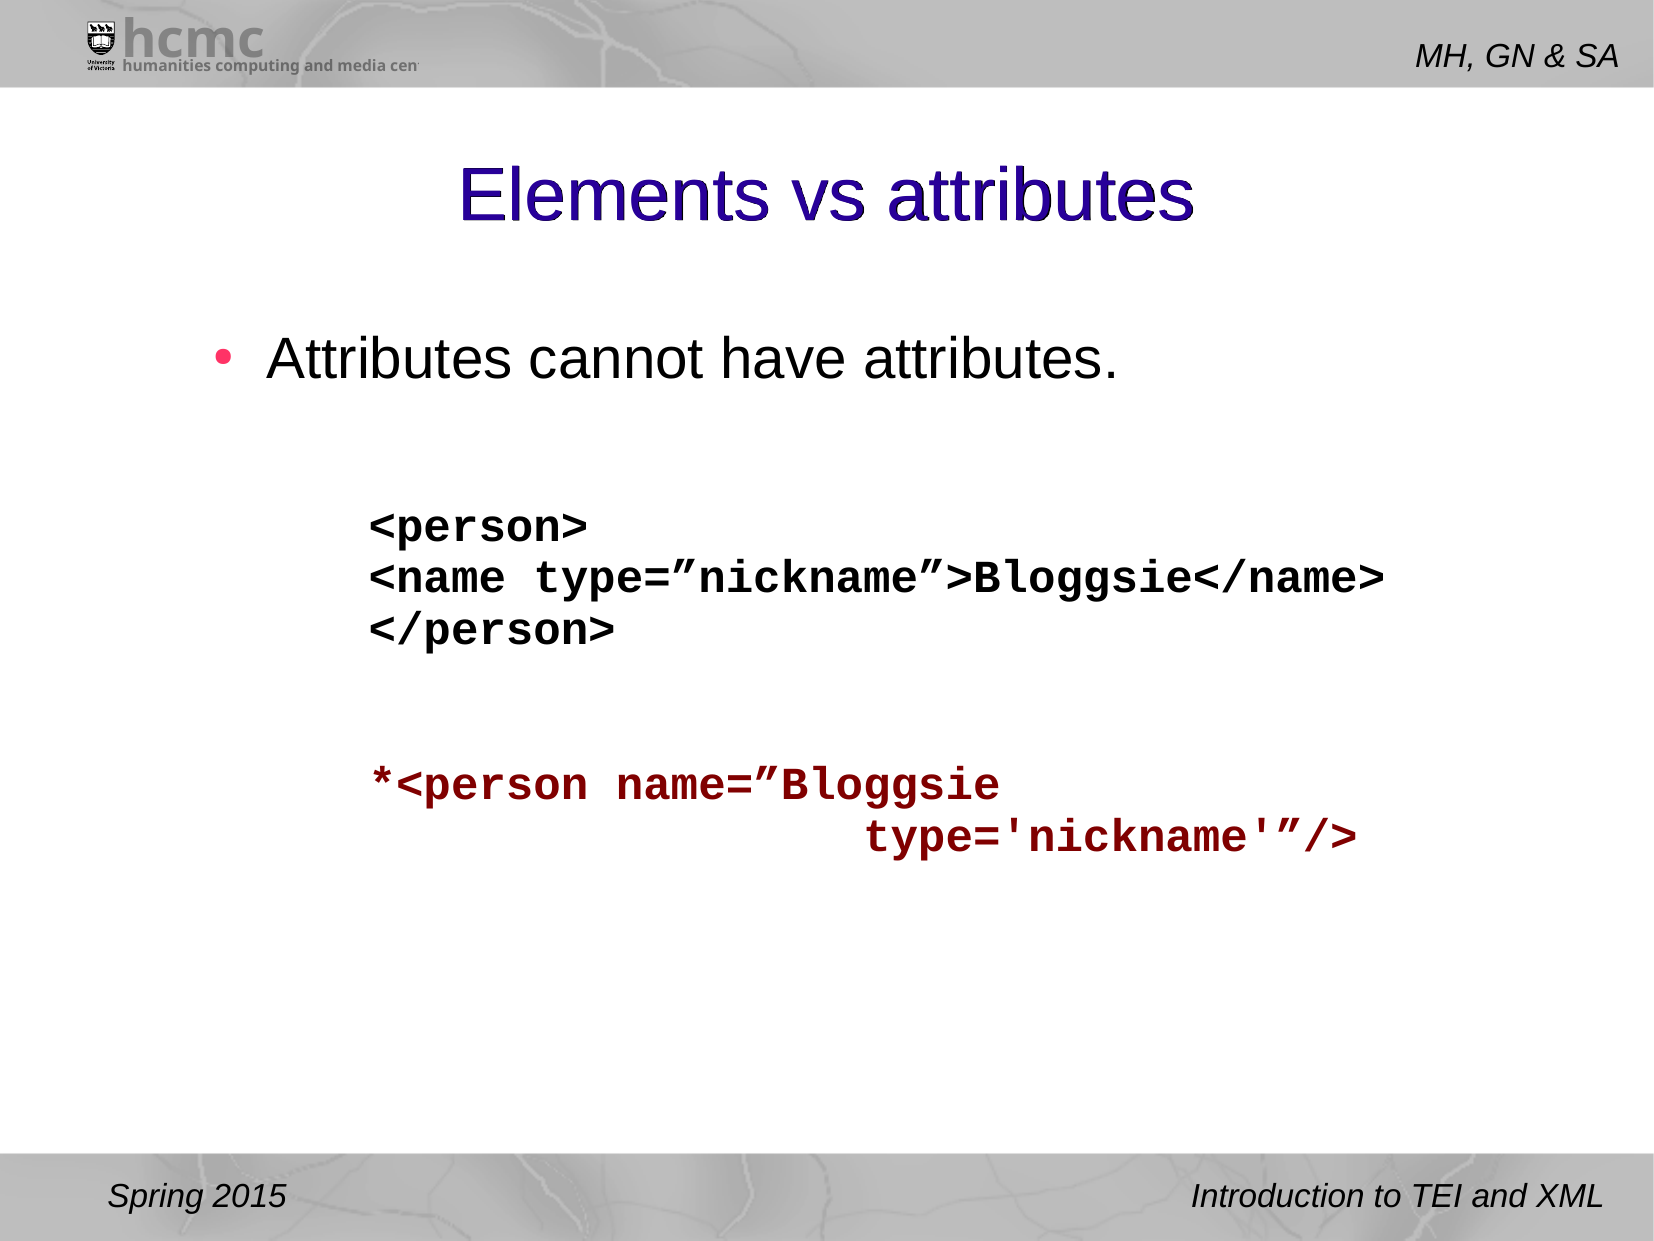

# Elements vs attributes
Attributes cannot have attributes.
<person>
<name type=”nickname”>Bloggsie</name>
</person>
*<person name=”Bloggsie
 type='nickname'”/>